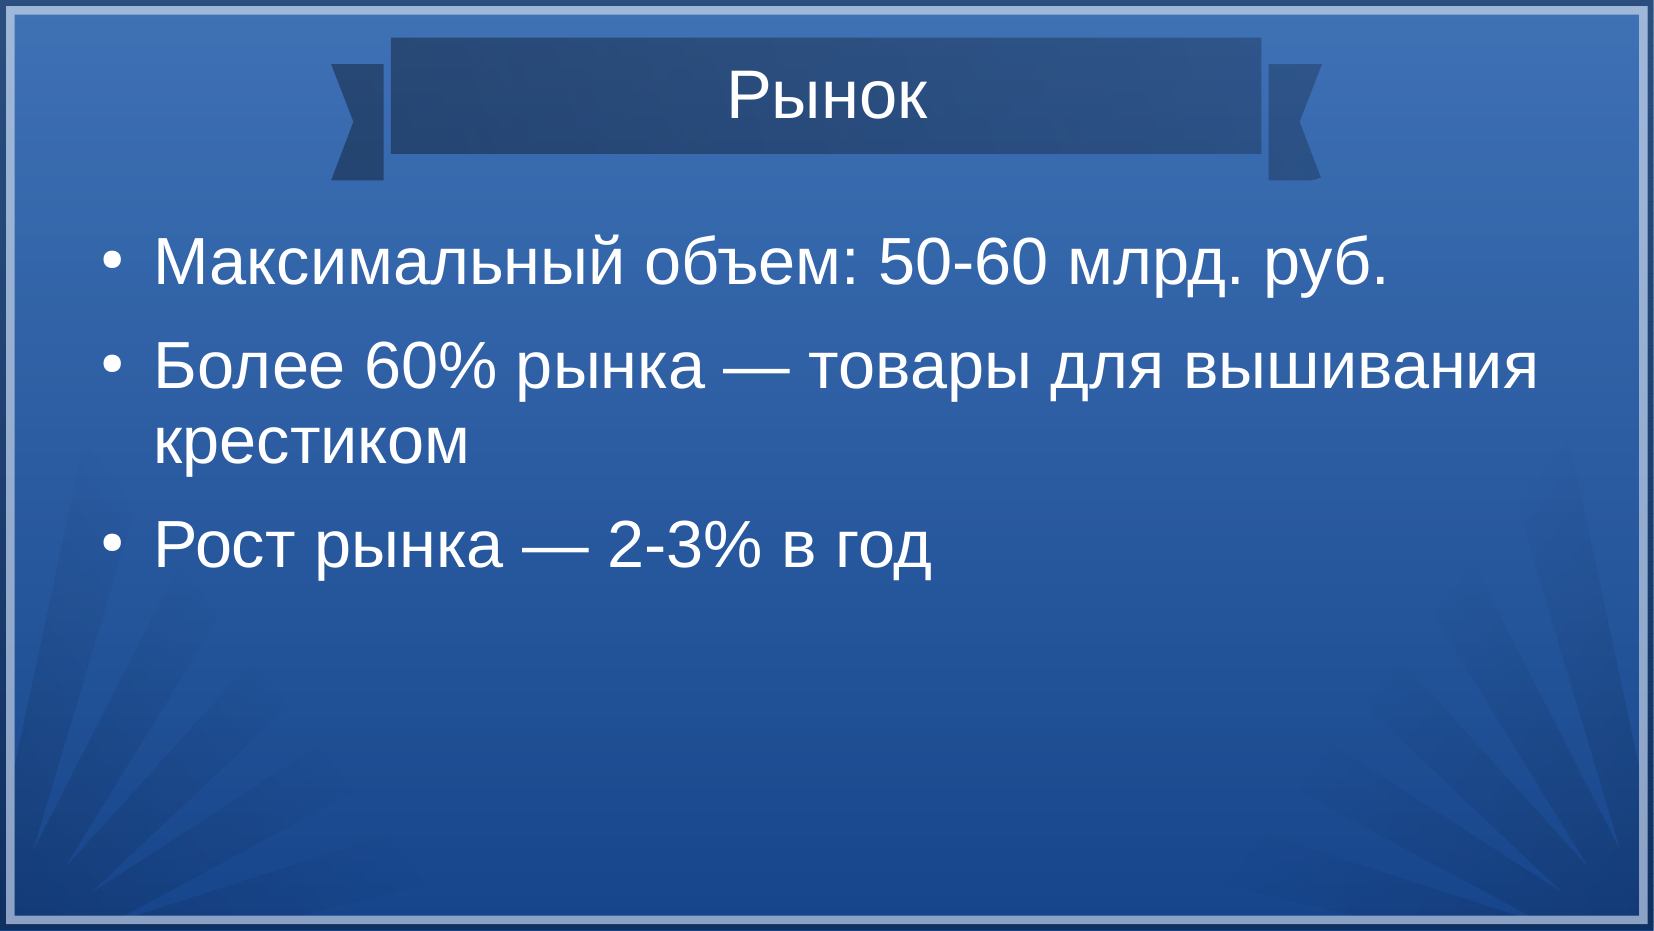

# Рынок
Максимальный объем: 50-60 млрд. руб.
Более 60% рынка — товары для вышивания крестиком
Рост рынка — 2-3% в год